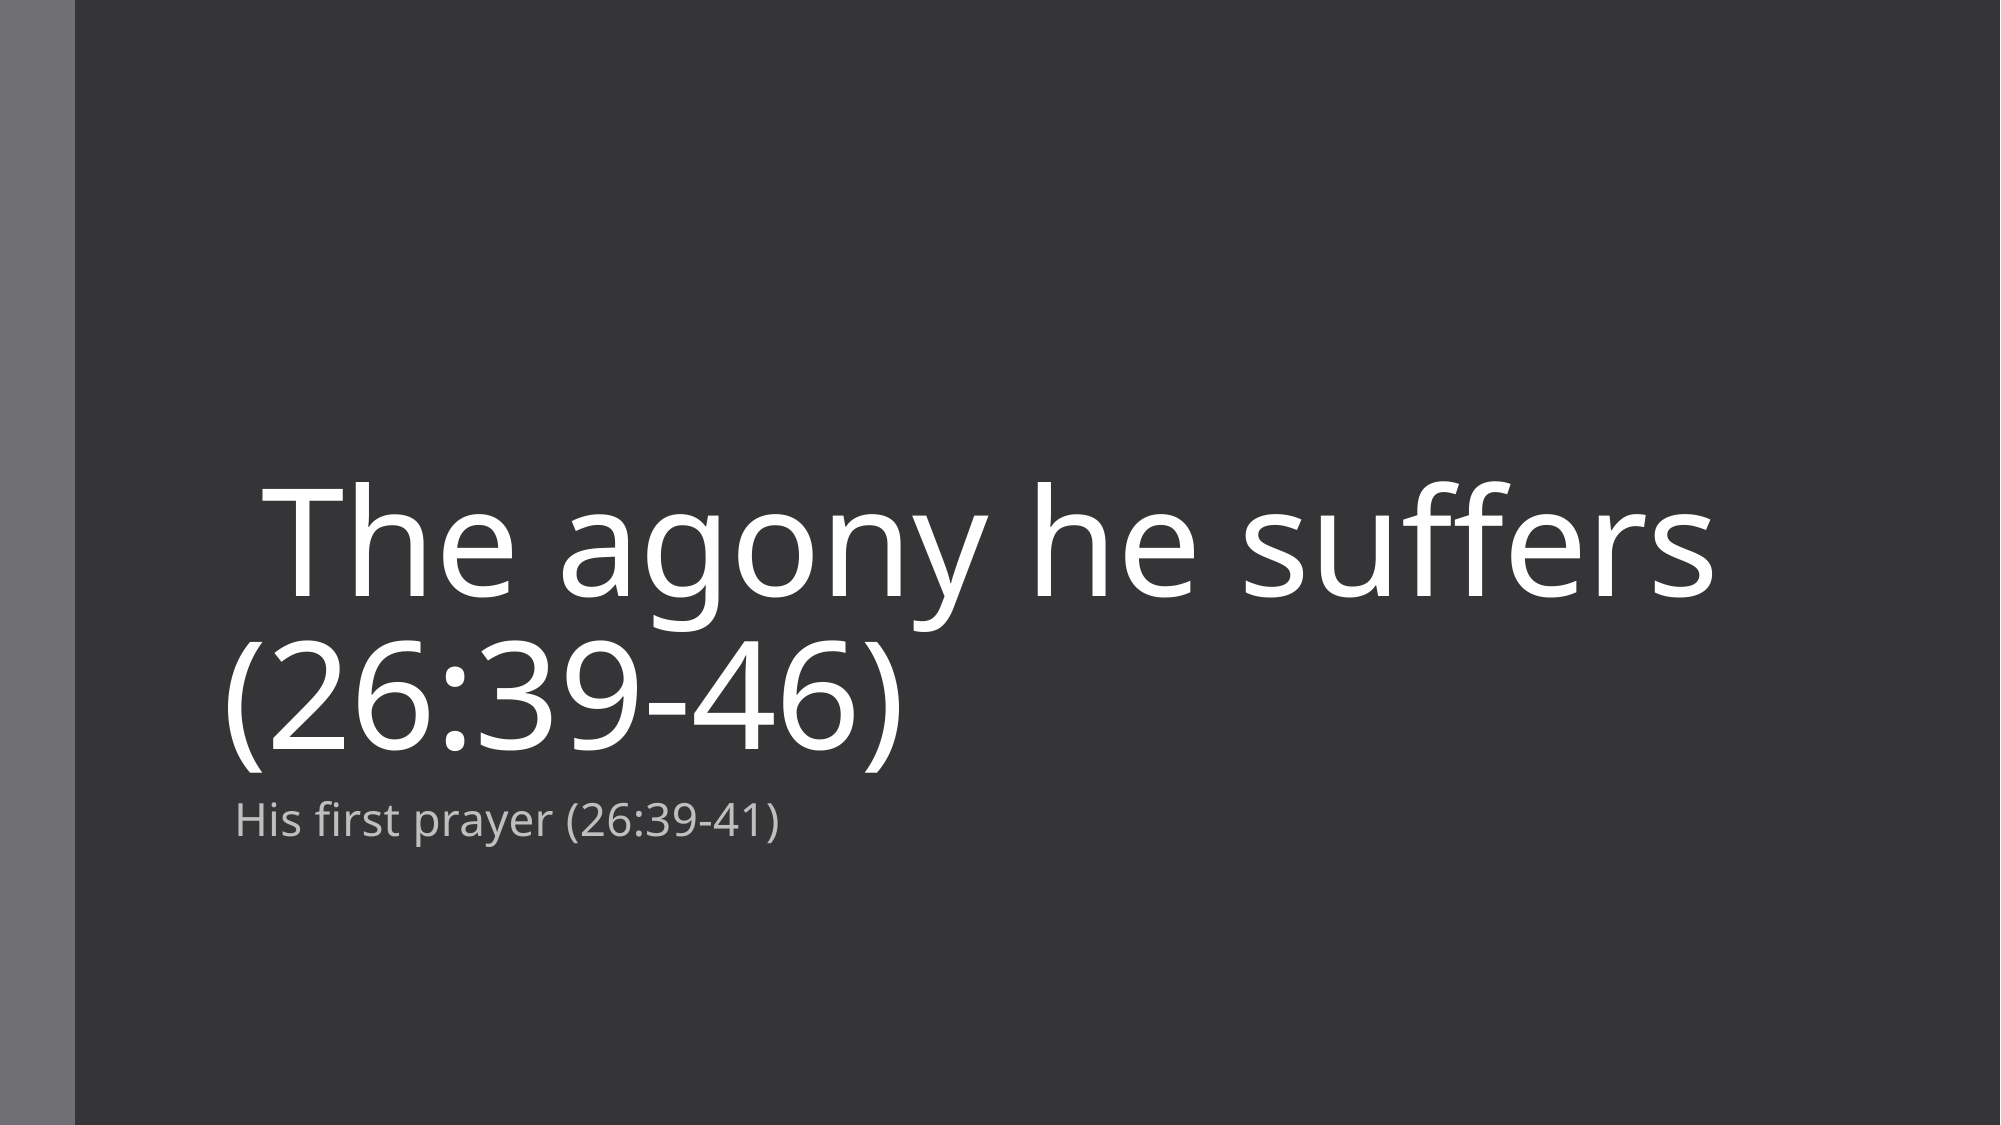

# The agony he suffers (26:39-46)
 His first prayer (26:39-41)